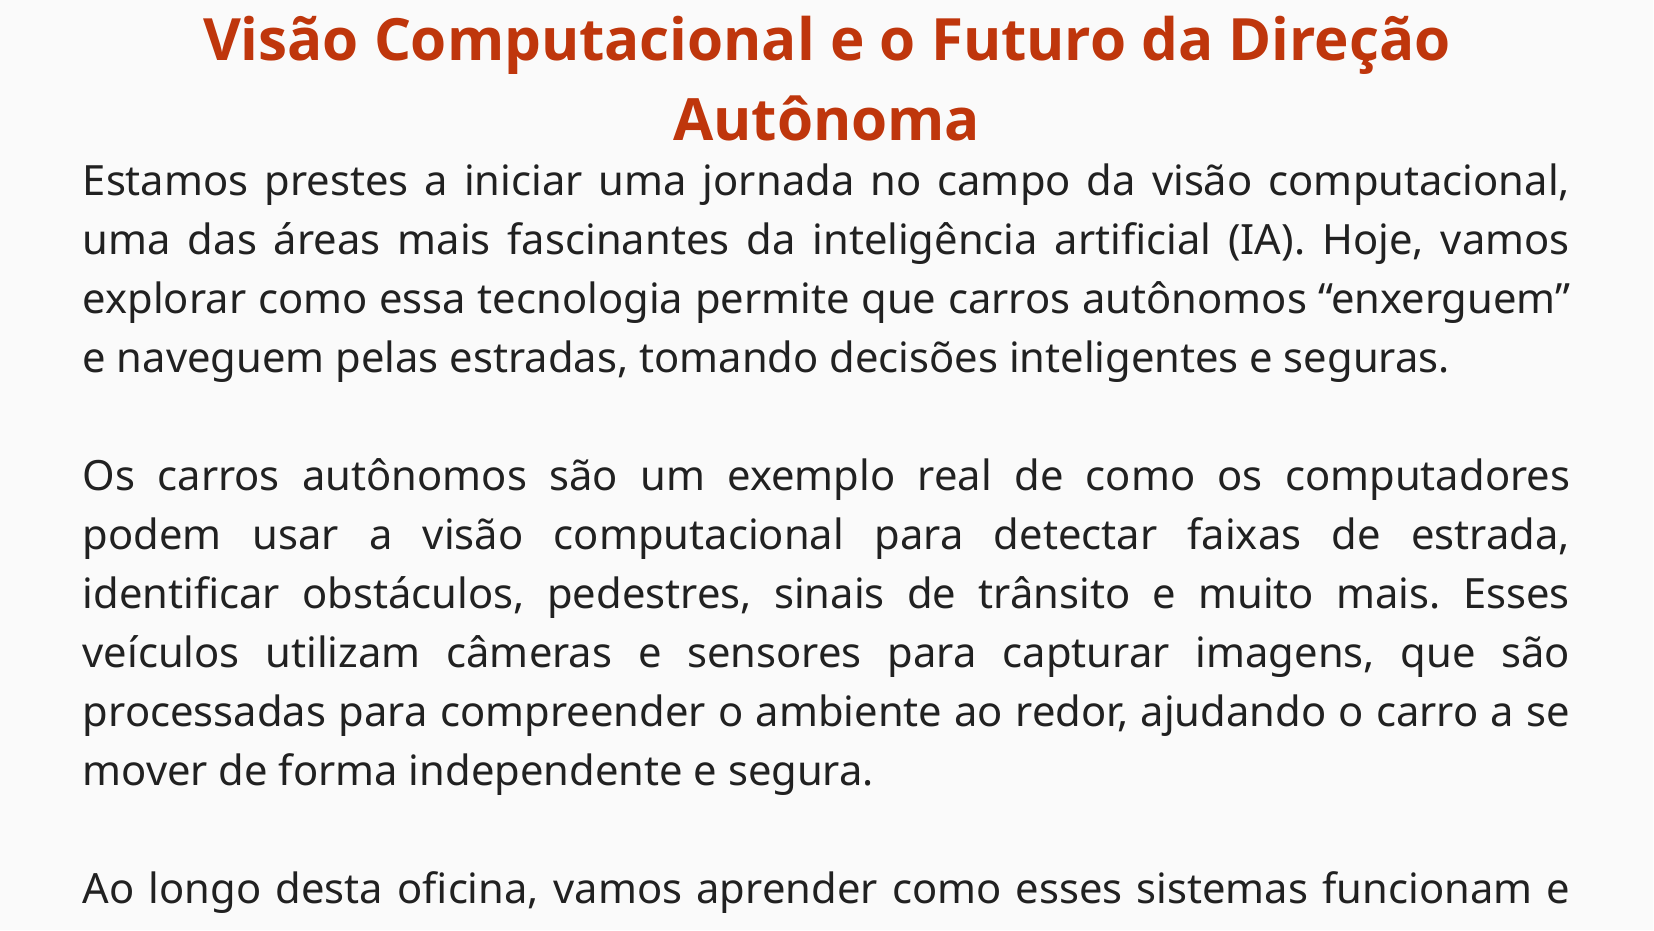

# Visão Computacional e o Futuro da Direção Autônoma
Estamos prestes a iniciar uma jornada no campo da visão computacional, uma das áreas mais fascinantes da inteligência artificial (IA). Hoje, vamos explorar como essa tecnologia permite que carros autônomos “enxerguem” e naveguem pelas estradas, tomando decisões inteligentes e seguras.
Os carros autônomos são um exemplo real de como os computadores podem usar a visão computacional para detectar faixas de estrada, identificar obstáculos, pedestres, sinais de trânsito e muito mais. Esses veículos utilizam câmeras e sensores para capturar imagens, que são processadas para compreender o ambiente ao redor, ajudando o carro a se mover de forma independente e segura.
Ao longo desta oficina, vamos aprender como esses sistemas funcionam e como a visão computacional, combinada com técnicas de aprendizagem de máquina, capacita a direção autônoma, tornando o futuro da mobilidade mais seguro e eficiente.